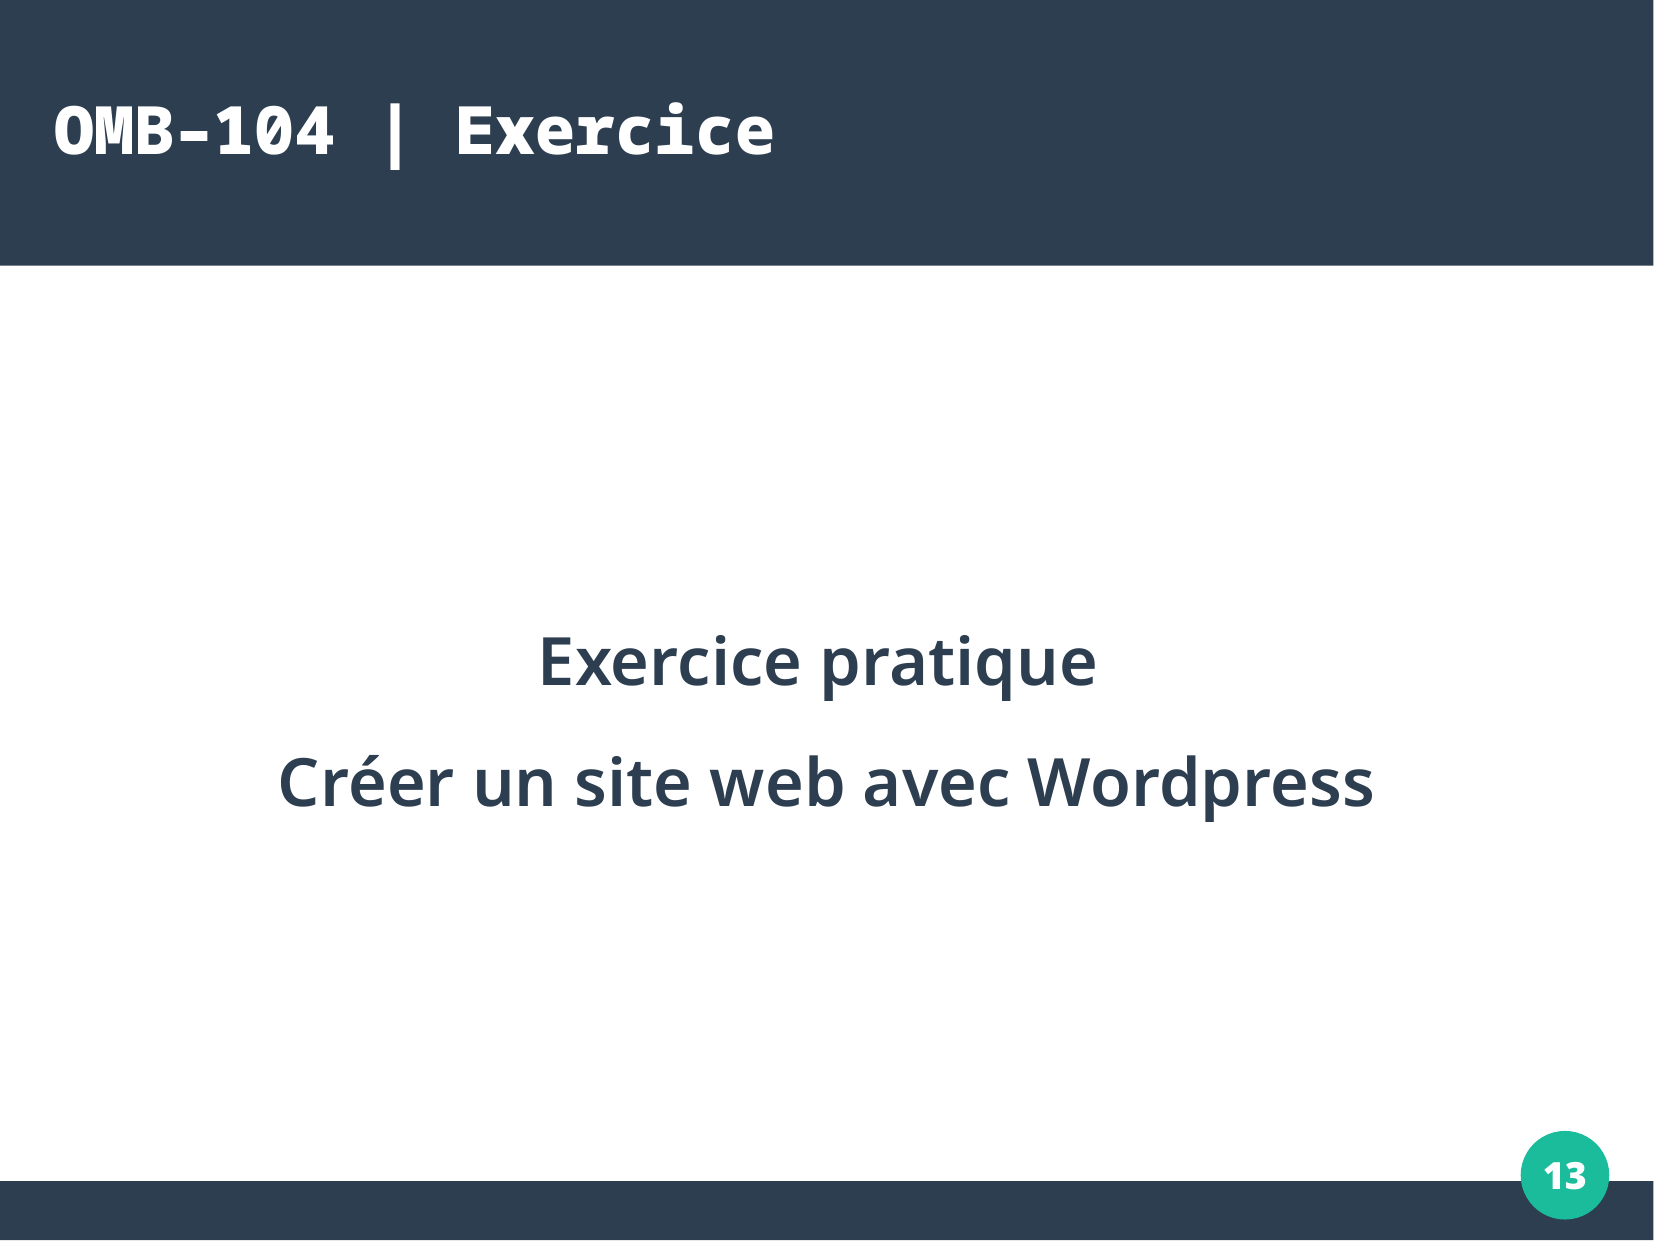

OMB–104 | Exercice
# Exercice pratique
Créer un site web avec Wordpress
13